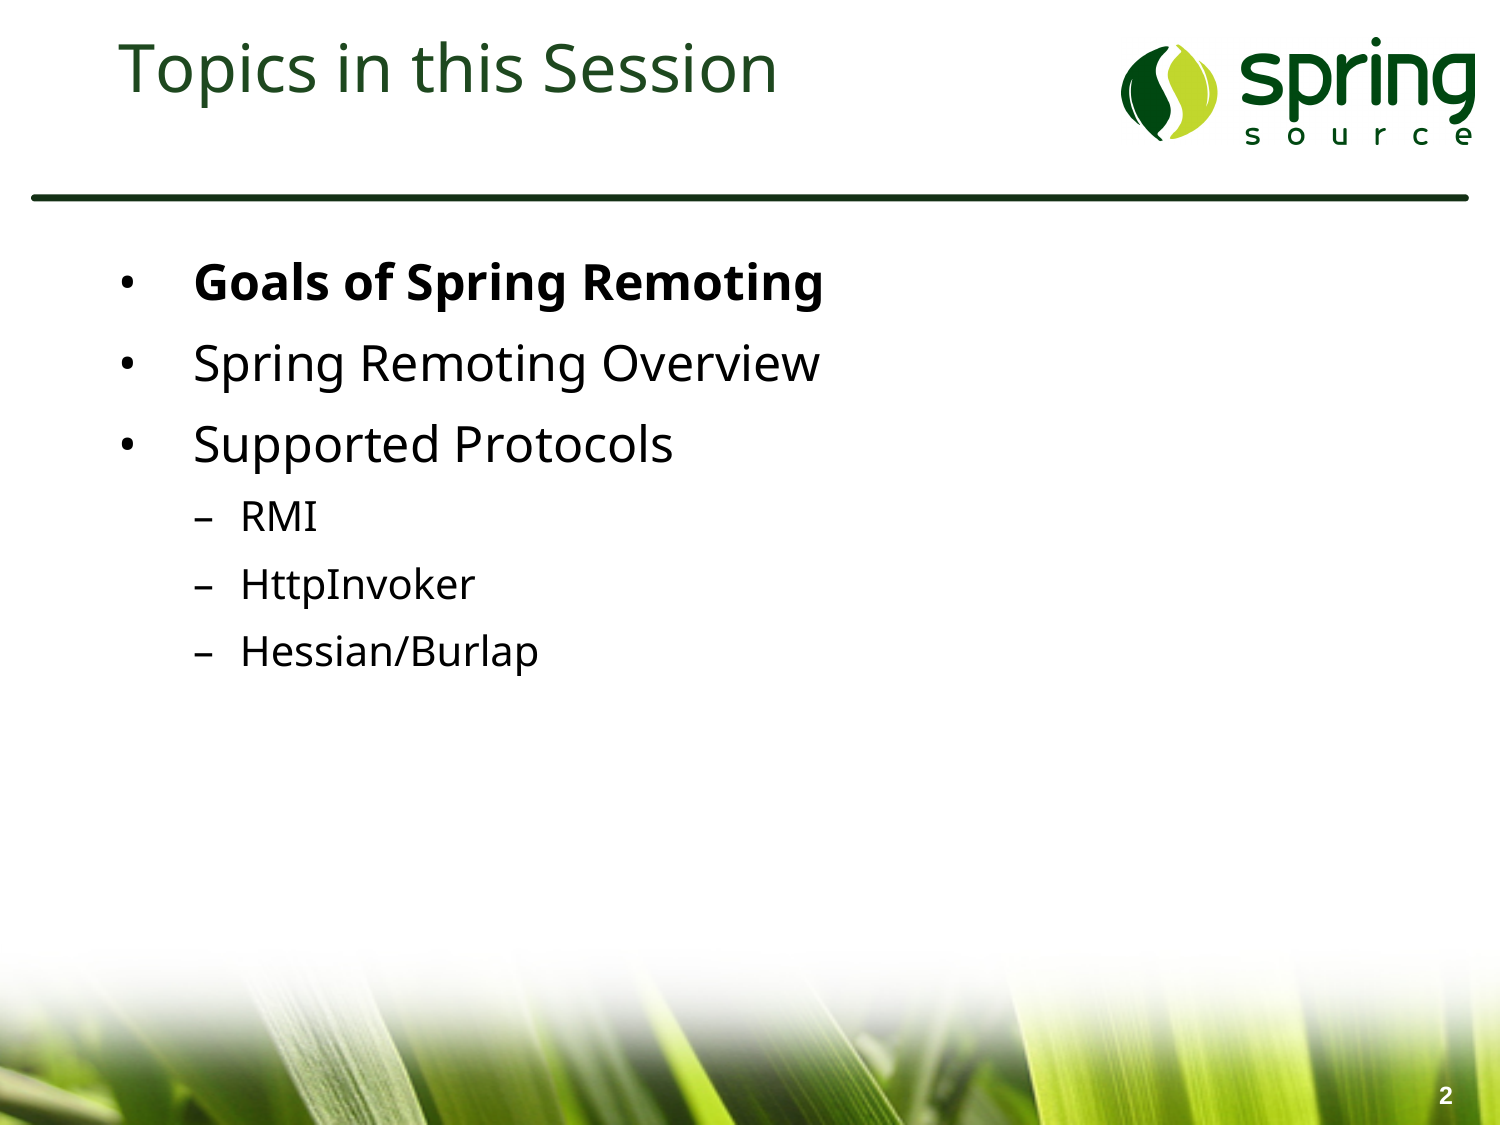

Topics in this Session
# Goals of Spring Remoting
Spring Remoting Overview
Supported Protocols
RMI
HttpInvoker
Hessian/Burlap